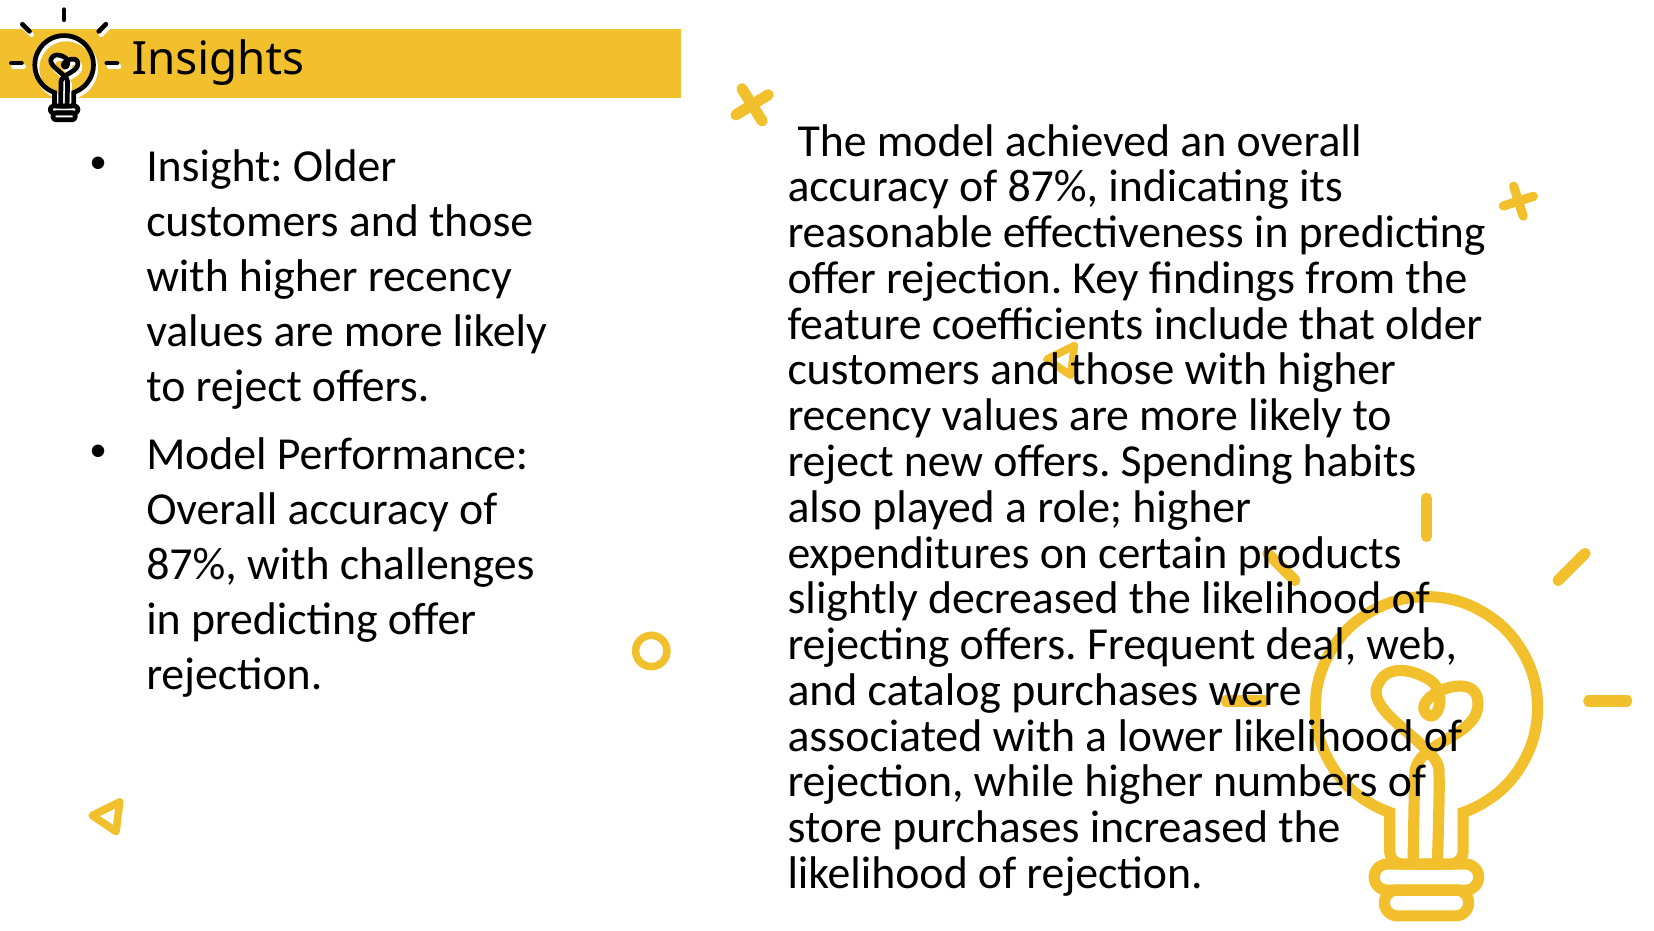

Insights
#
 The model achieved an overall accuracy of 87%, indicating its reasonable effectiveness in predicting offer rejection. Key findings from the feature coefficients include that older customers and those with higher recency values are more likely to reject new offers. Spending habits also played a role; higher expenditures on certain products slightly decreased the likelihood of rejecting offers. Frequent deal, web, and catalog purchases were associated with a lower likelihood of rejection, while higher numbers of store purchases increased the likelihood of rejection.
Insight: Older customers and those with higher recency values are more likely to reject offers.
Model Performance: Overall accuracy of 87%, with challenges in predicting offer rejection.